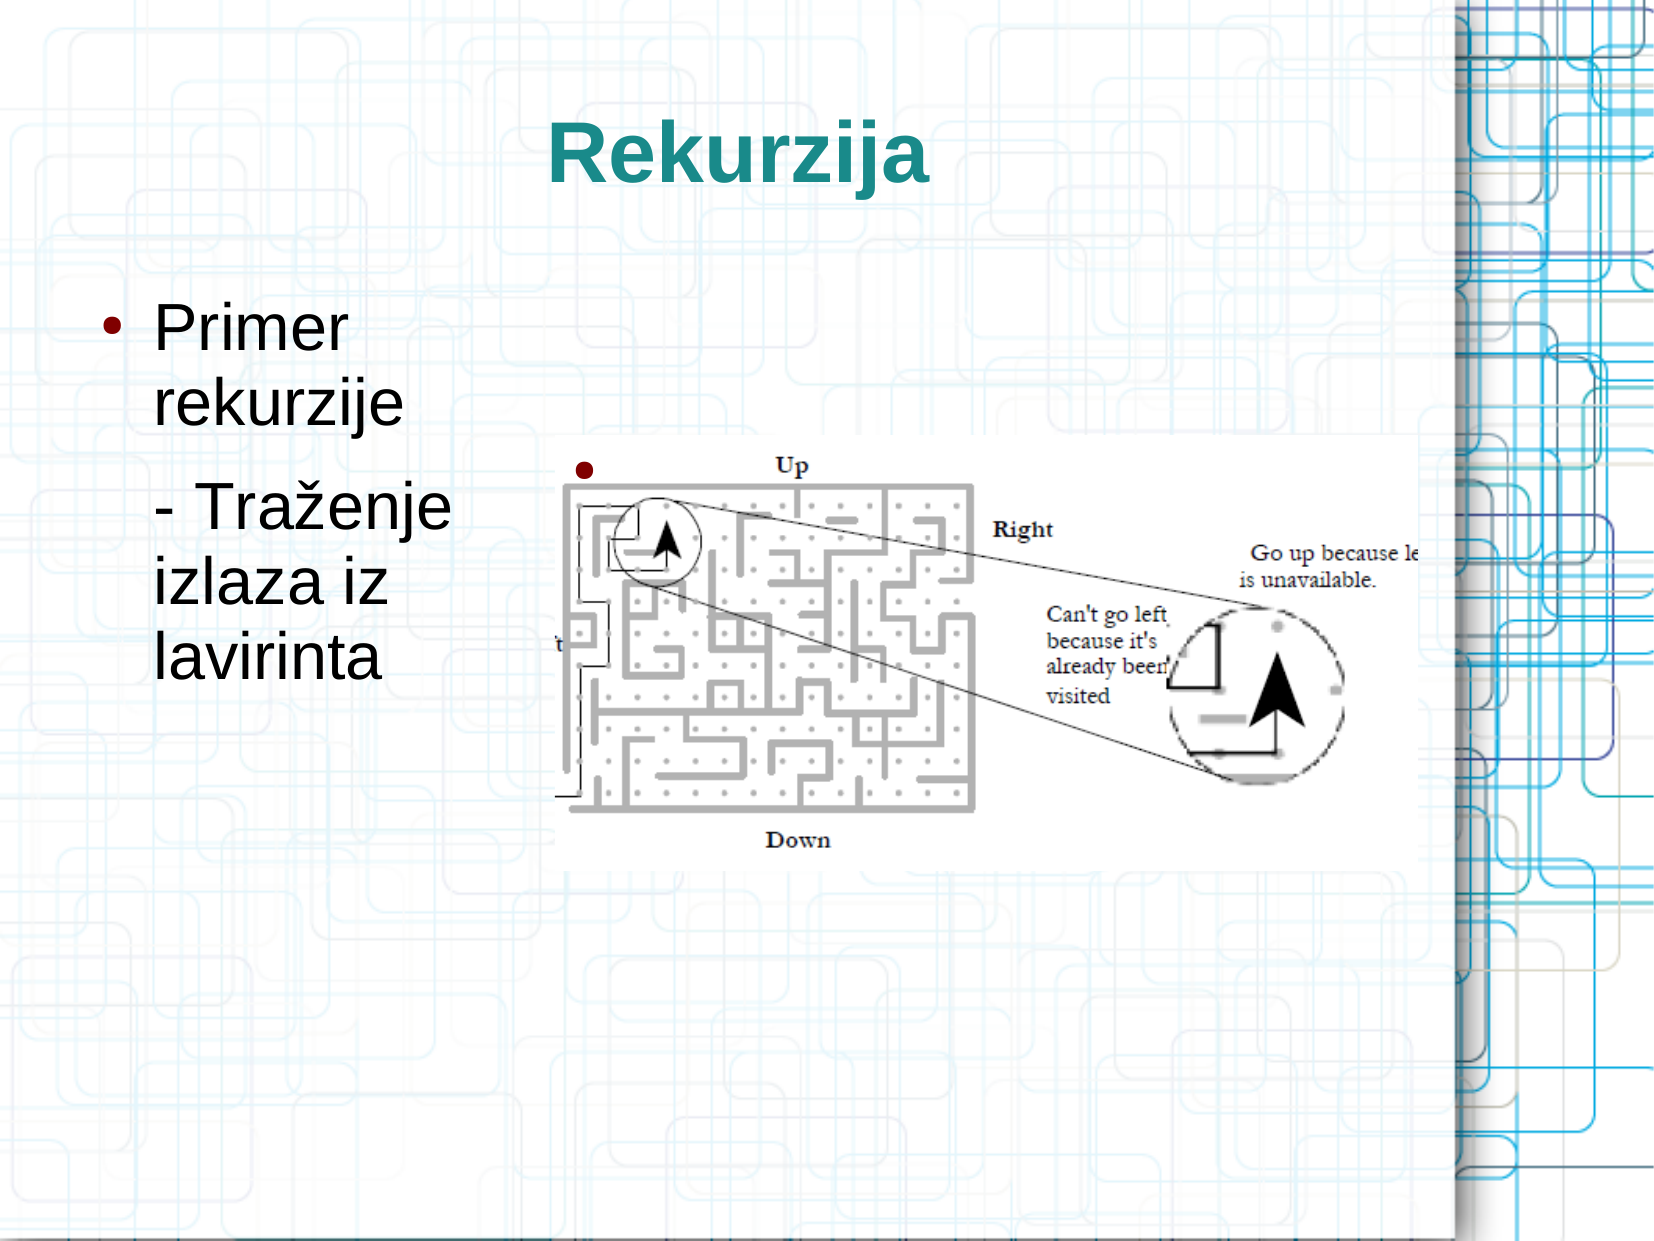

# Rekurzija
Primer rekurzije
- Traženje izlaza iz lavirinta